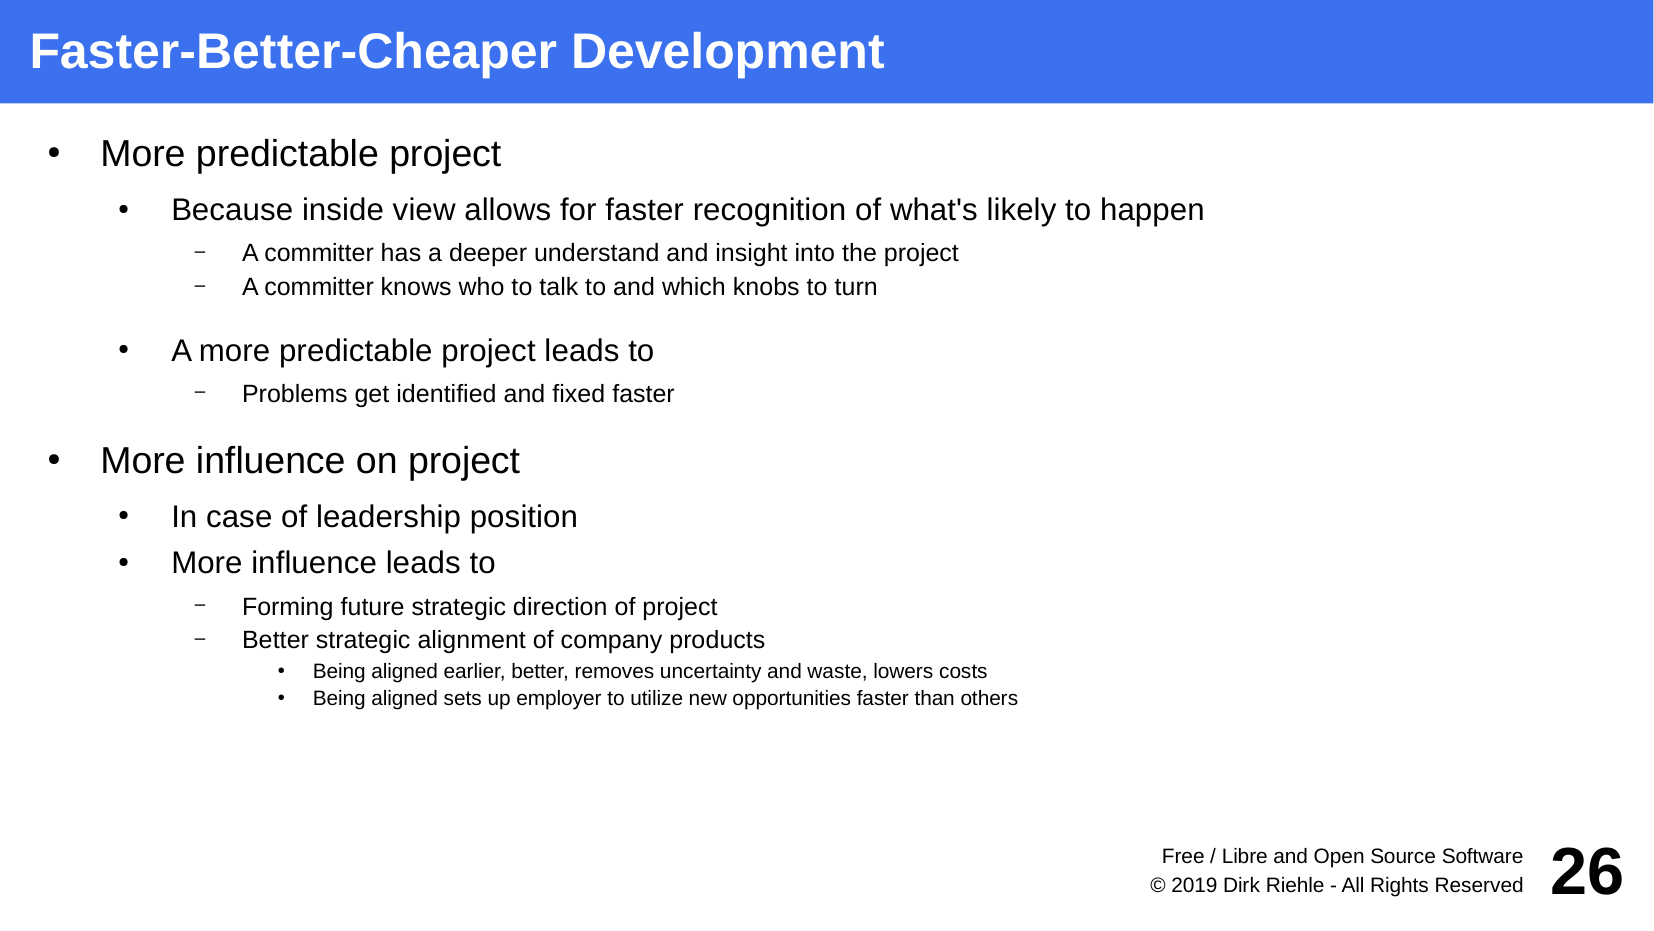

# Faster-Better-Cheaper Development
More predictable project
Because inside view allows for faster recognition of what's likely to happen
A committer has a deeper understand and insight into the project
A committer knows who to talk to and which knobs to turn
A more predictable project leads to
Problems get identified and fixed faster
More influence on project
In case of leadership position
More influence leads to
Forming future strategic direction of project
Better strategic alignment of company products
Being aligned earlier, better, removes uncertainty and waste, lowers costs
Being aligned sets up employer to utilize new opportunities faster than others
Free / Libre and Open Source Software
26
© 2019 Dirk Riehle - All Rights Reserved